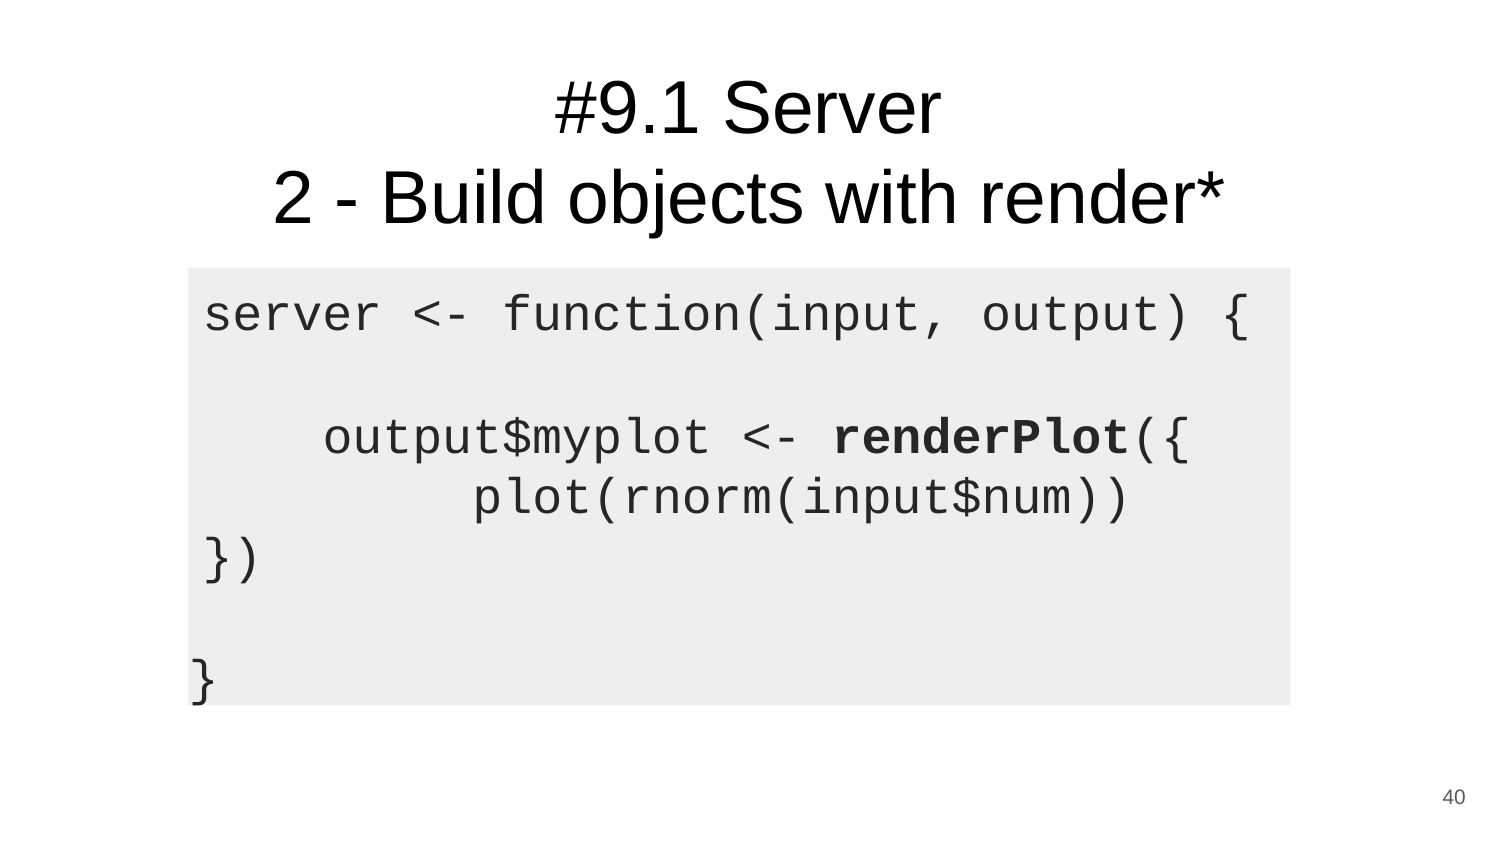

# #9.1 Server 2 - Build objects with render*
server <- function(input, output) {
output$myplot <- renderPlot({ plot(rnorm(input$num))
})
}